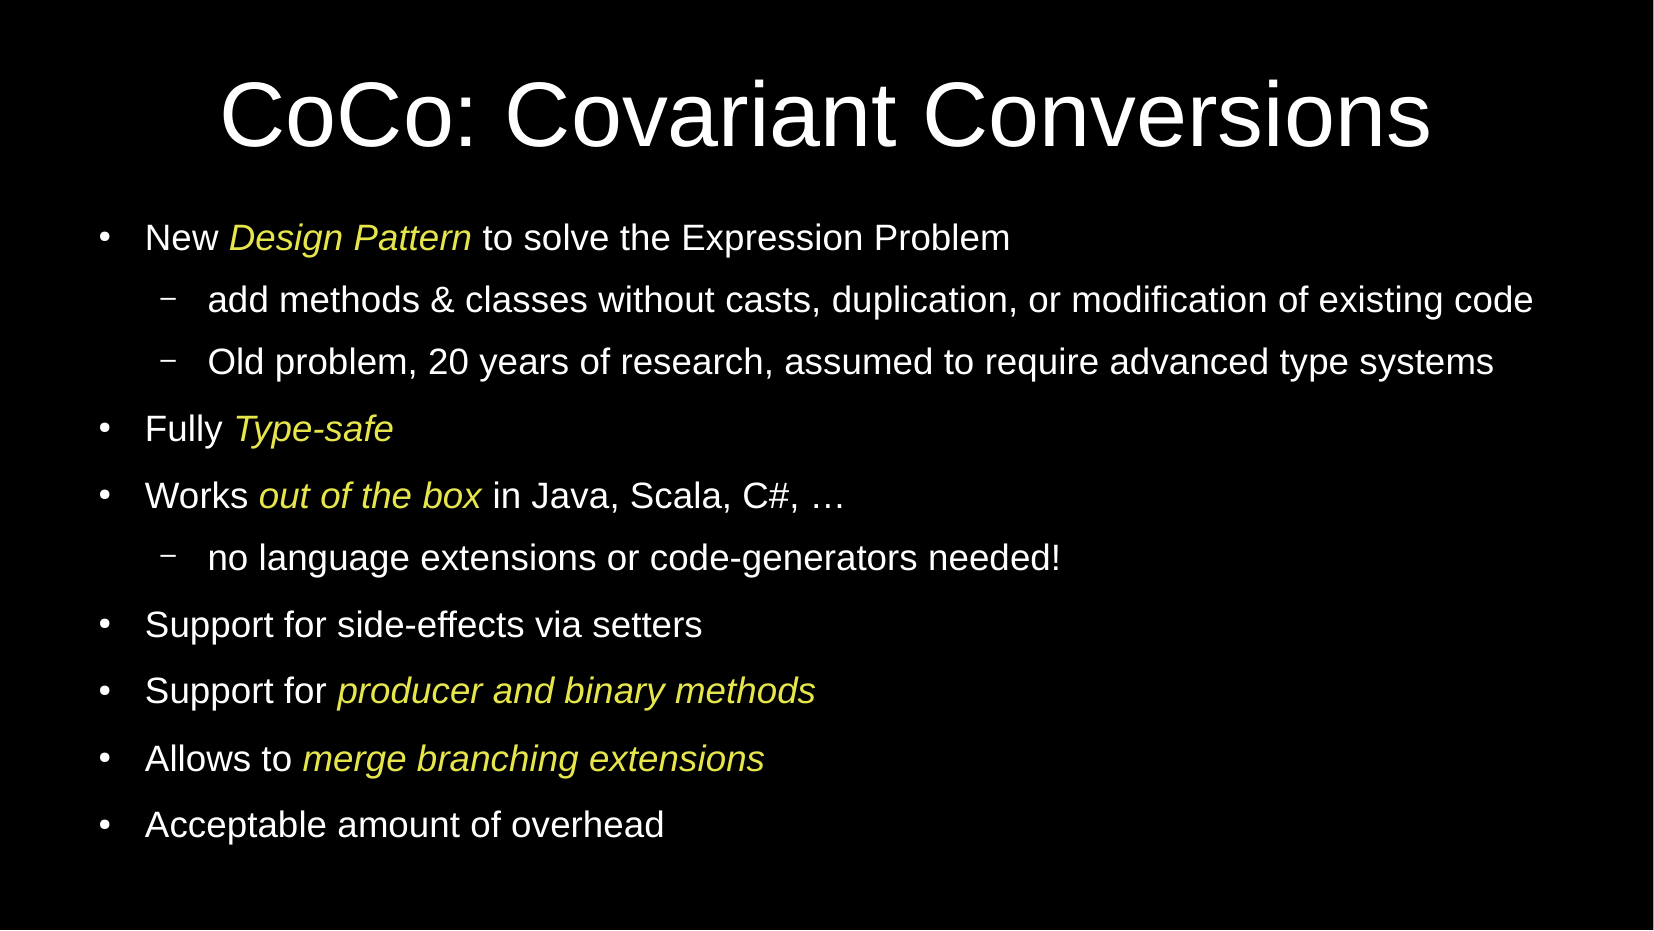

# CoCo: Covariant Conversions
New Design Pattern to solve the Expression Problem
add methods & classes without casts, duplication, or modification of existing code
Old problem, 20 years of research, assumed to require advanced type systems
Fully Type-safe
Works out of the box in Java, Scala, C#, …
no language extensions or code-generators needed!
Support for side-effects via setters
Support for producer and binary methods
Allows to merge branching extensions
Acceptable amount of overhead